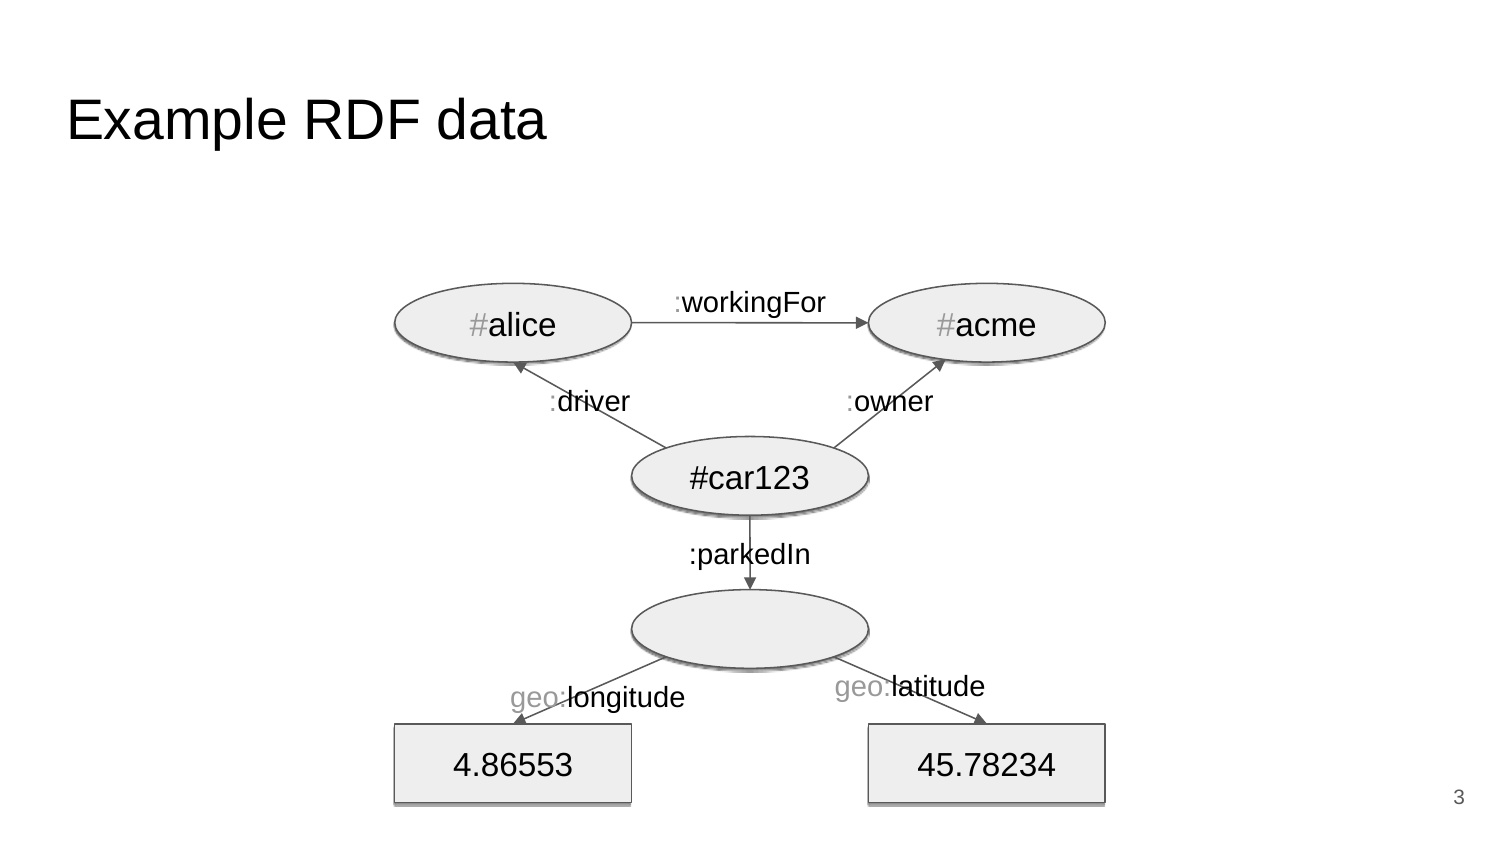

# Example RDF data
:workingFor
#alice
#acme
:driver
:owner
#car123
:parkedIn
geo:latitude
geo:longitude
4.86553
45.78234
3